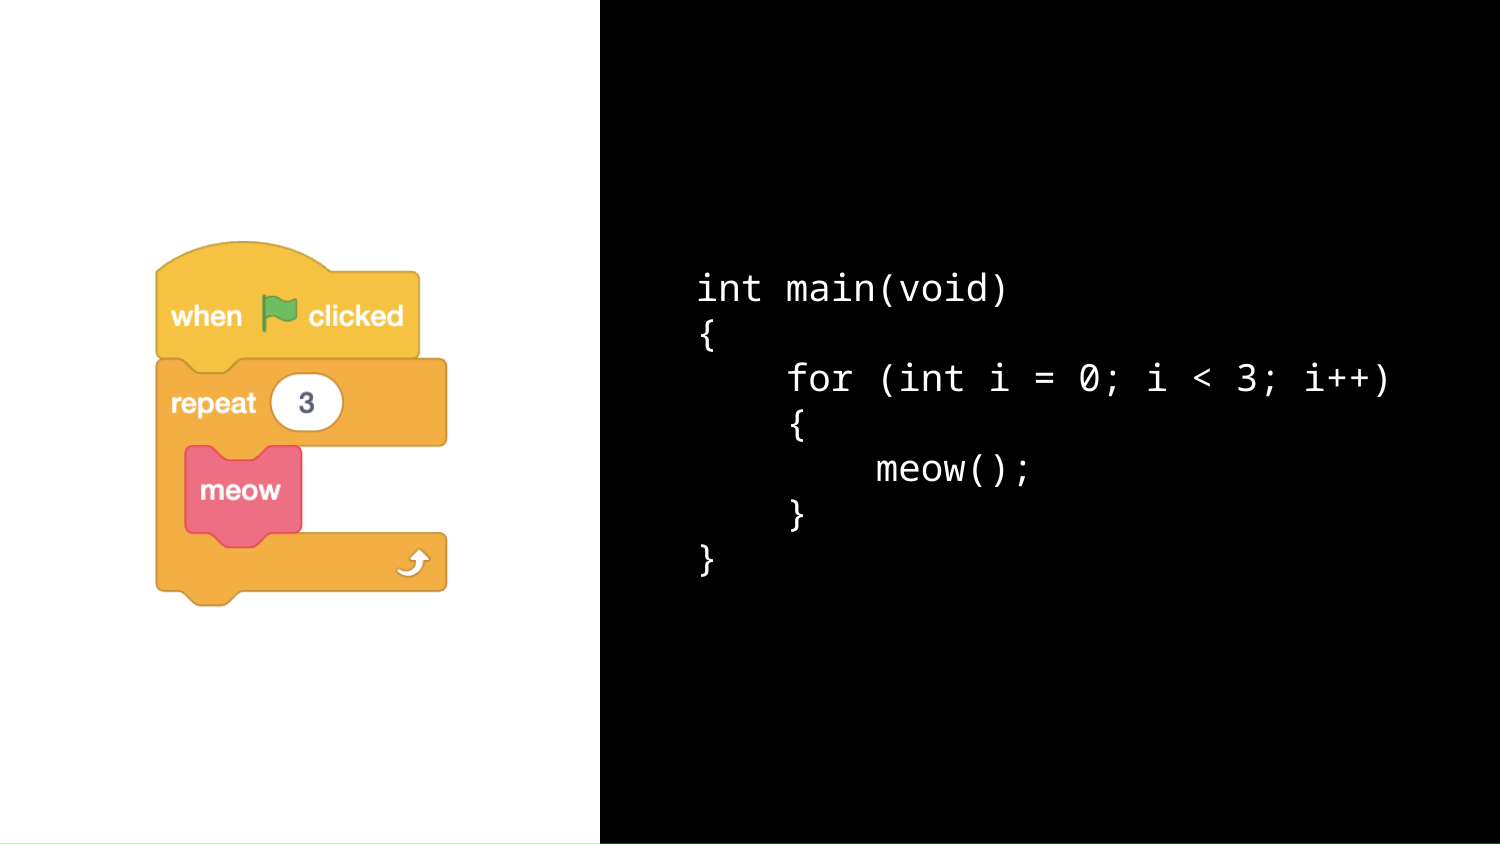

int main(void)
{
 for (int i = 0; i < 3; i++)
 {
 meow();
 }
}